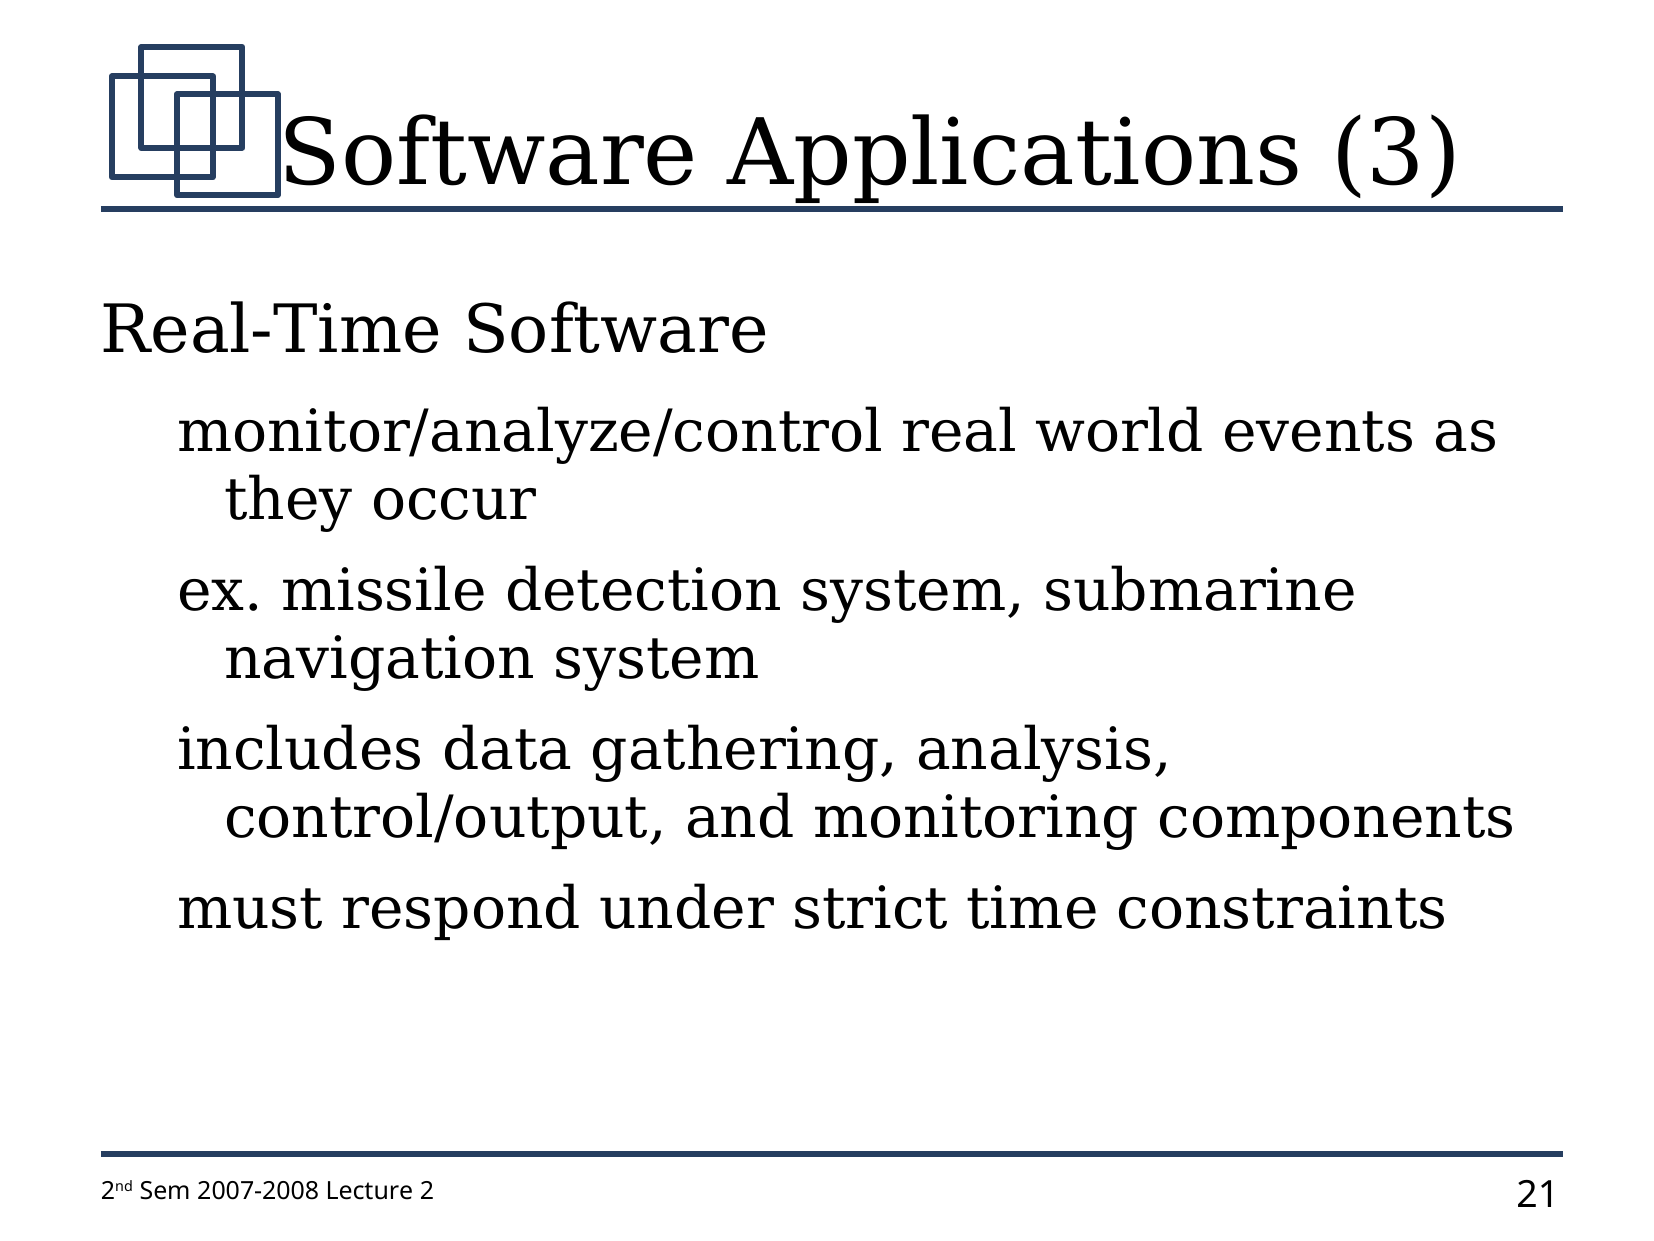

# Software Applications (3)
Real-Time Software
monitor/analyze/control real world events as they occur
ex. missile detection system, submarine navigation system
includes data gathering, analysis, control/output, and monitoring components
must respond under strict time constraints